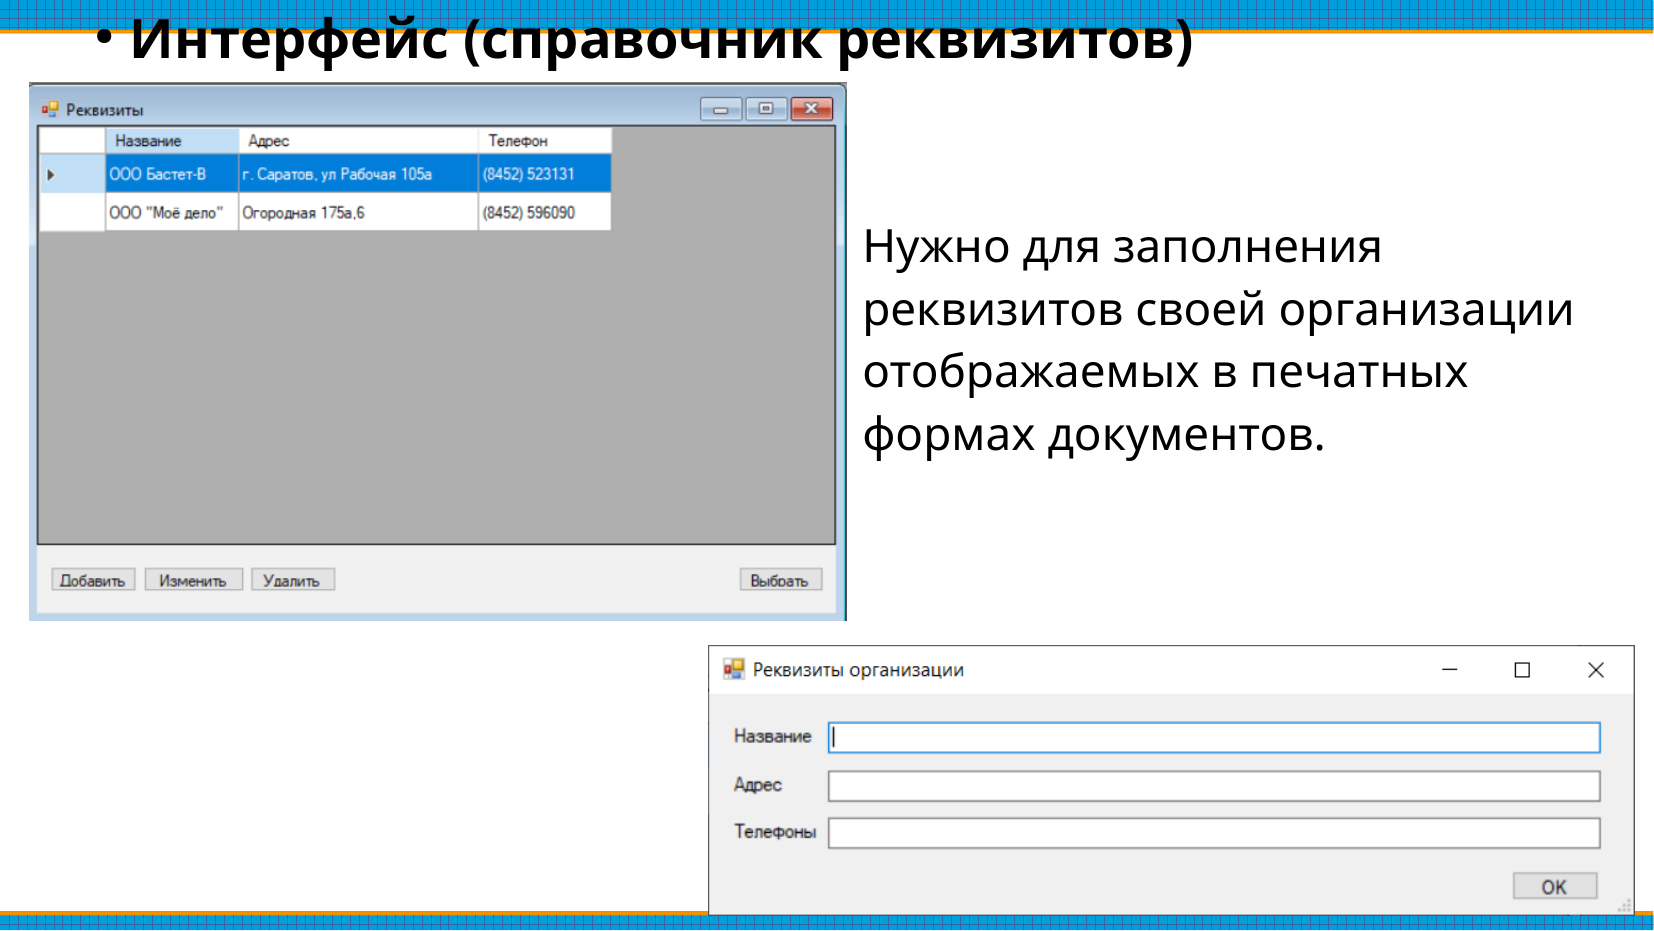

Интерфейс (справочник реквизитов)
#
Нужно для заполнения реквизитов своей организации отображаемых в печатных формах документов.